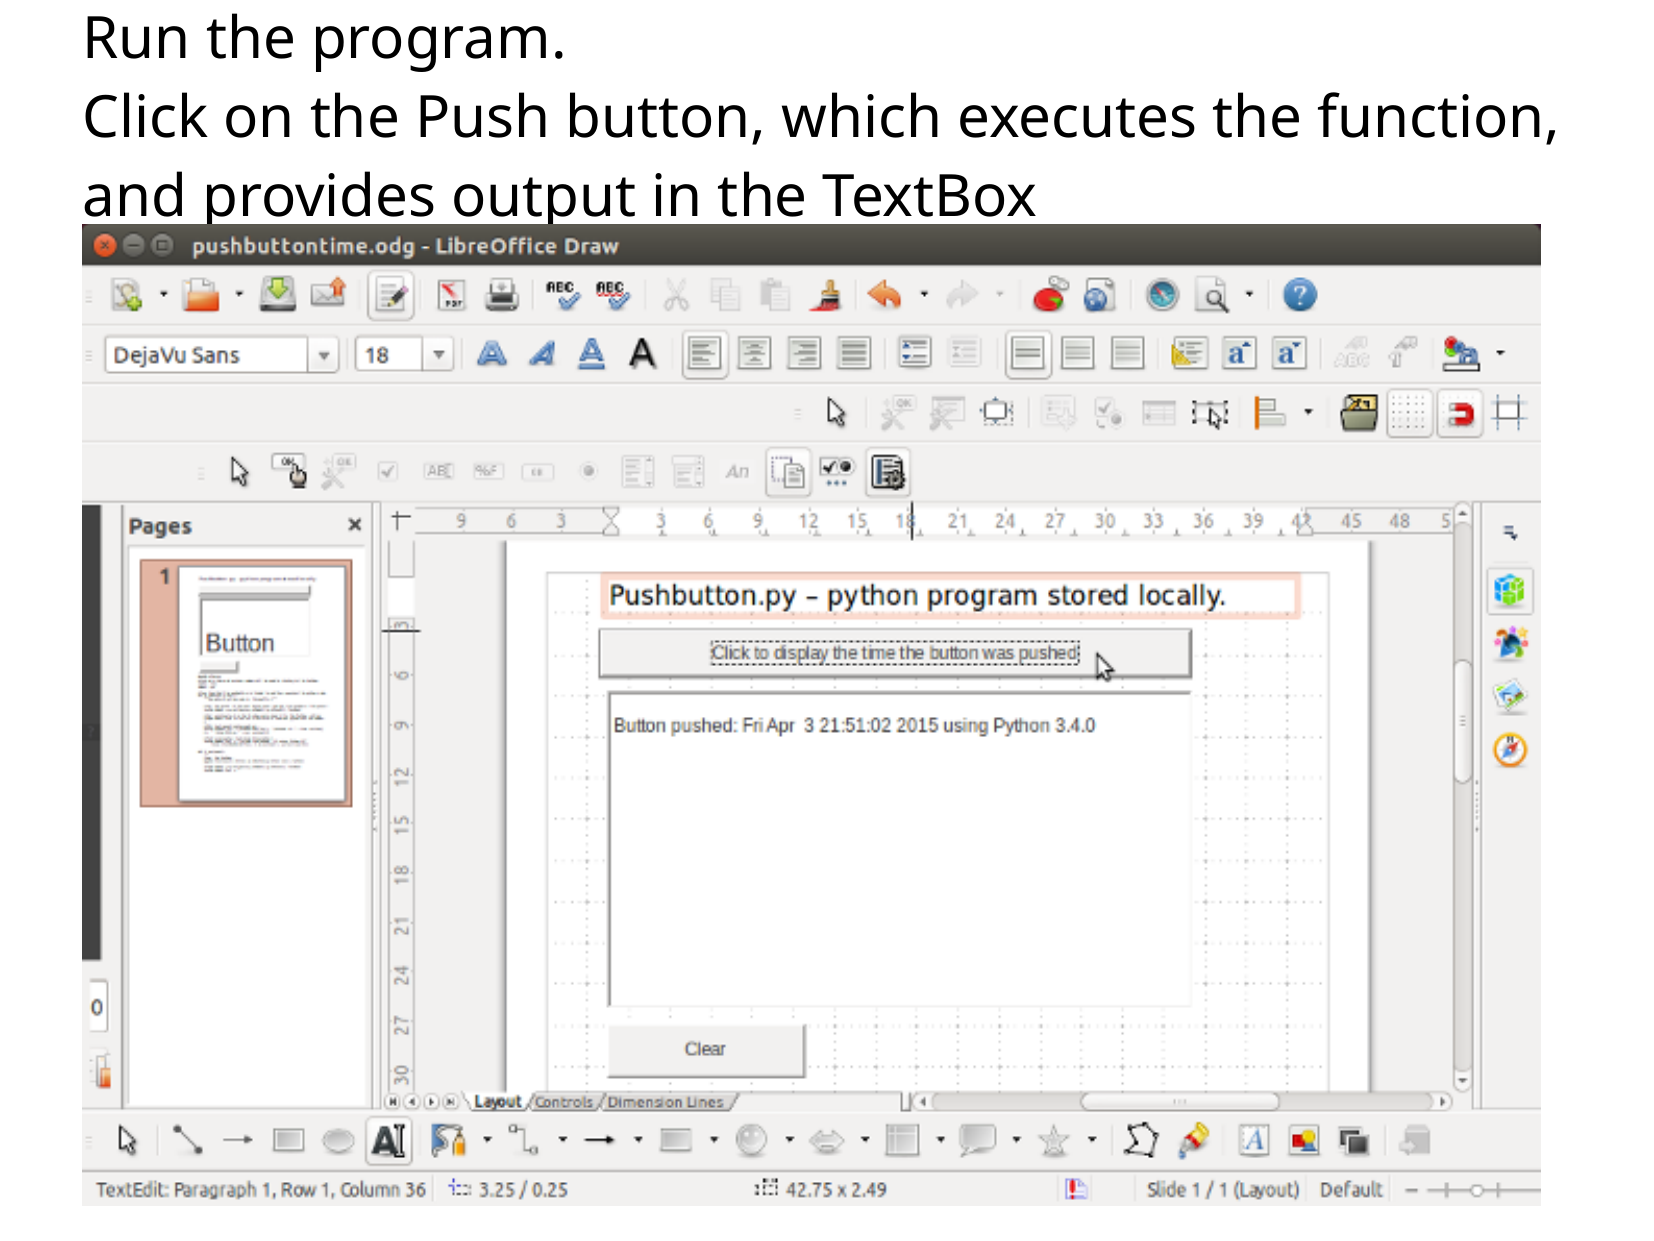

# Run the program. Click on the Push button, which executes the function, and provides output in the TextBox